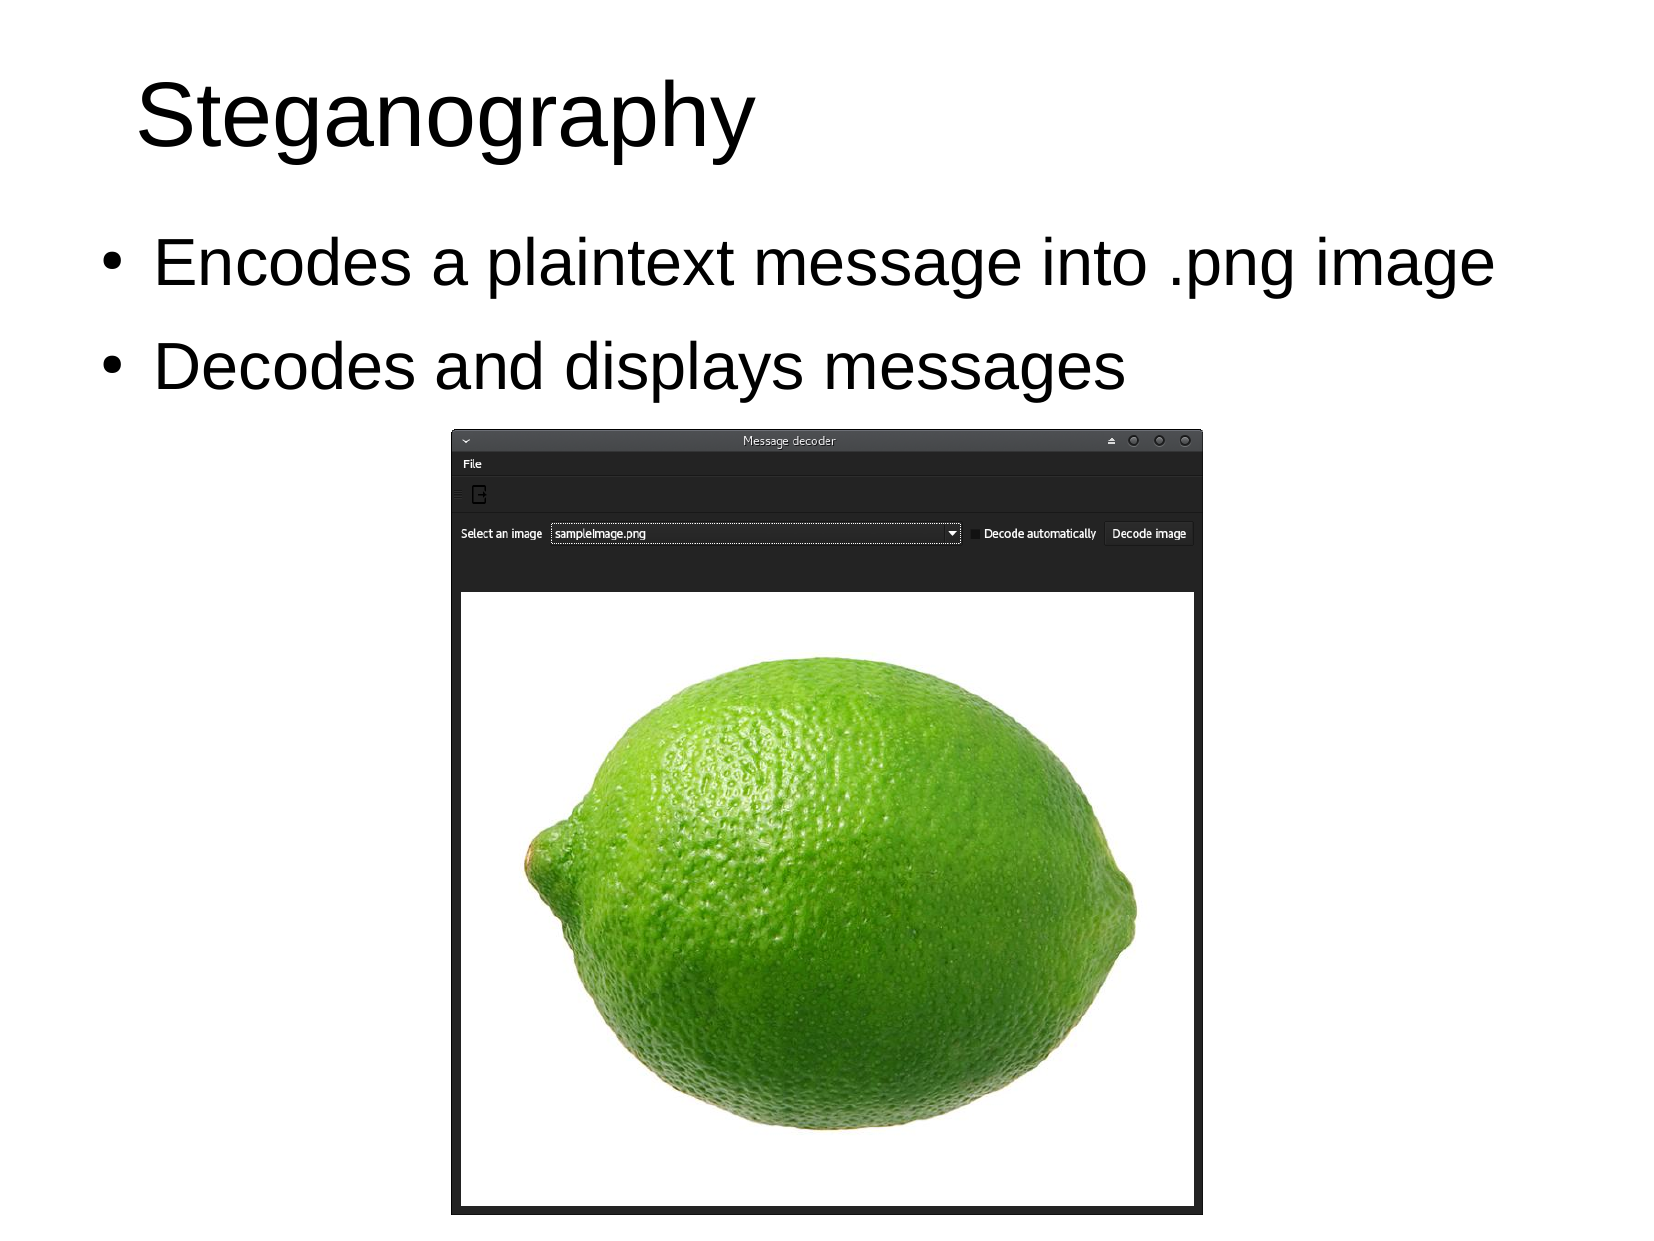

# Steganography
Encodes a plaintext message into .png image
Decodes and displays messages